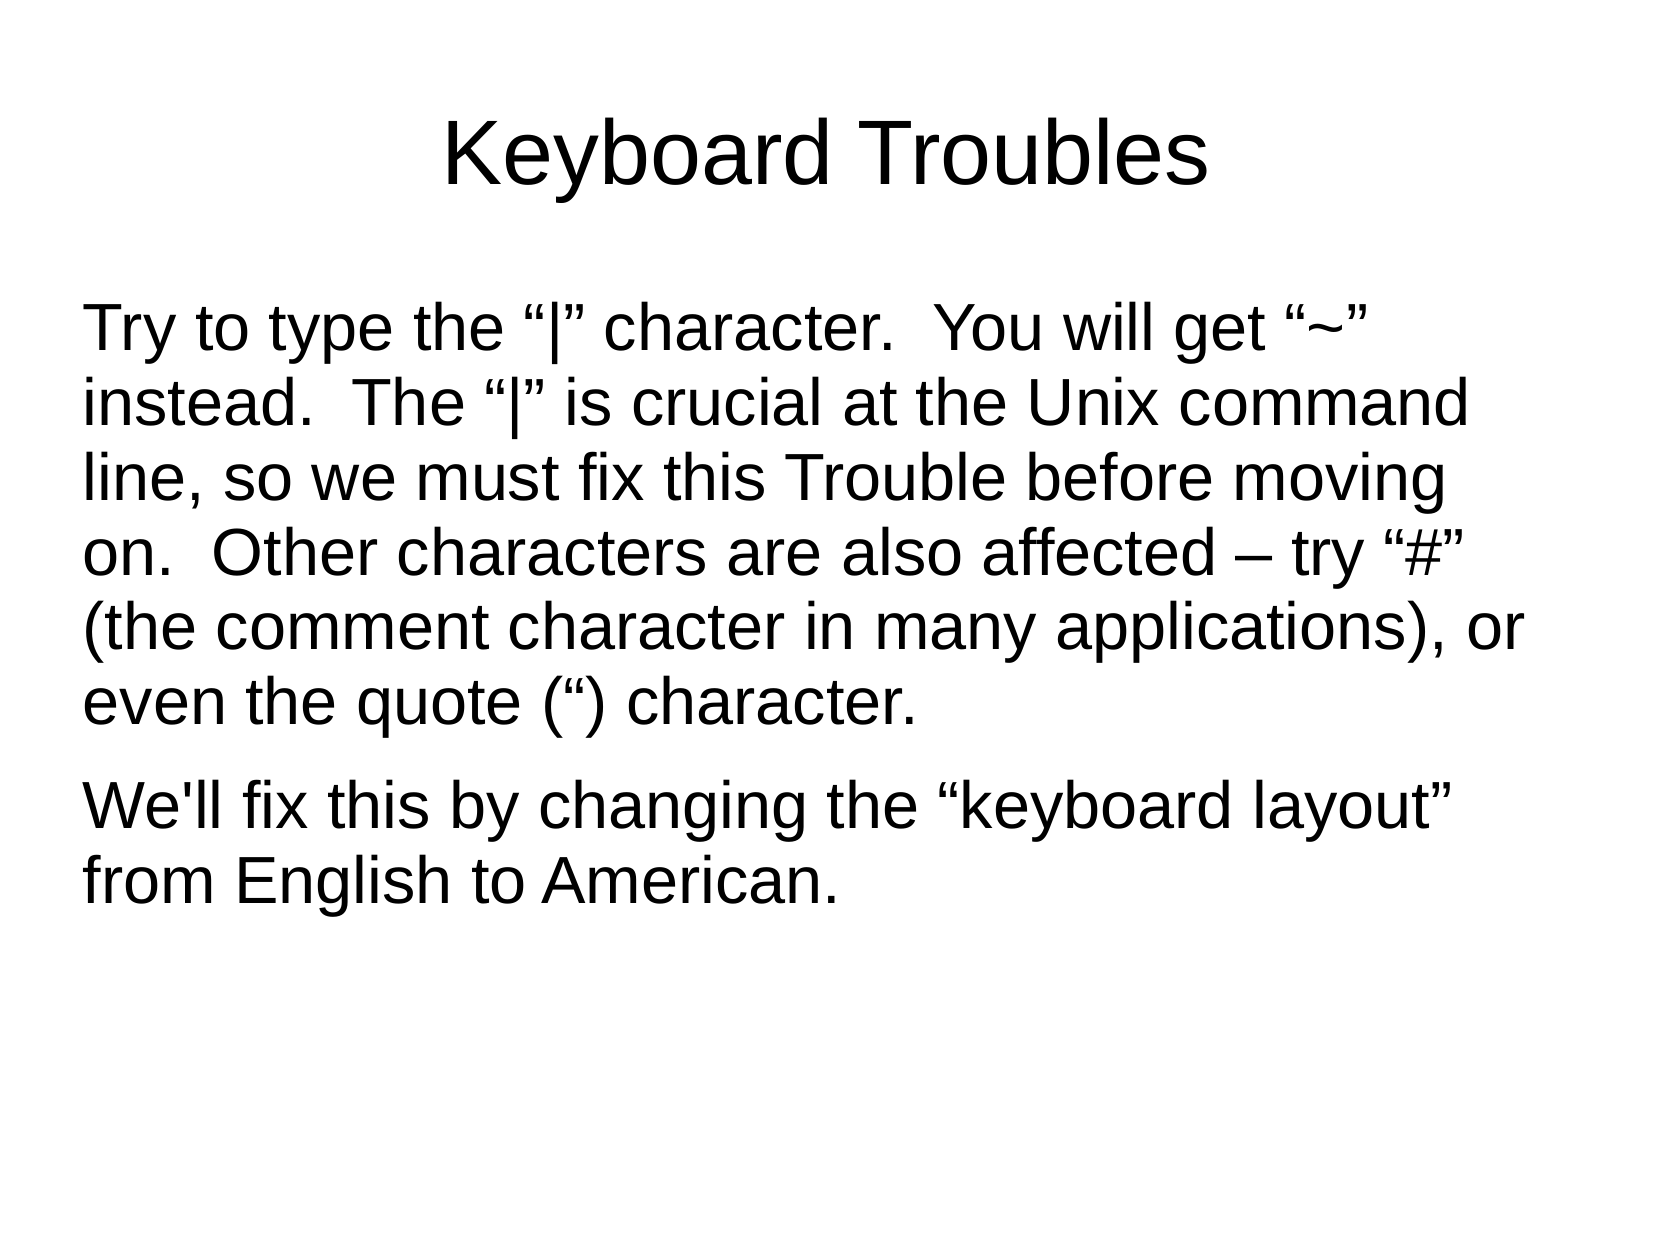

# Keyboard Troubles
Try to type the “|” character. You will get “~” instead. The “|” is crucial at the Unix command line, so we must fix this Trouble before moving on. Other characters are also affected – try “#” (the comment character in many applications), or even the quote (“) character.
We'll fix this by changing the “keyboard layout” from English to American.